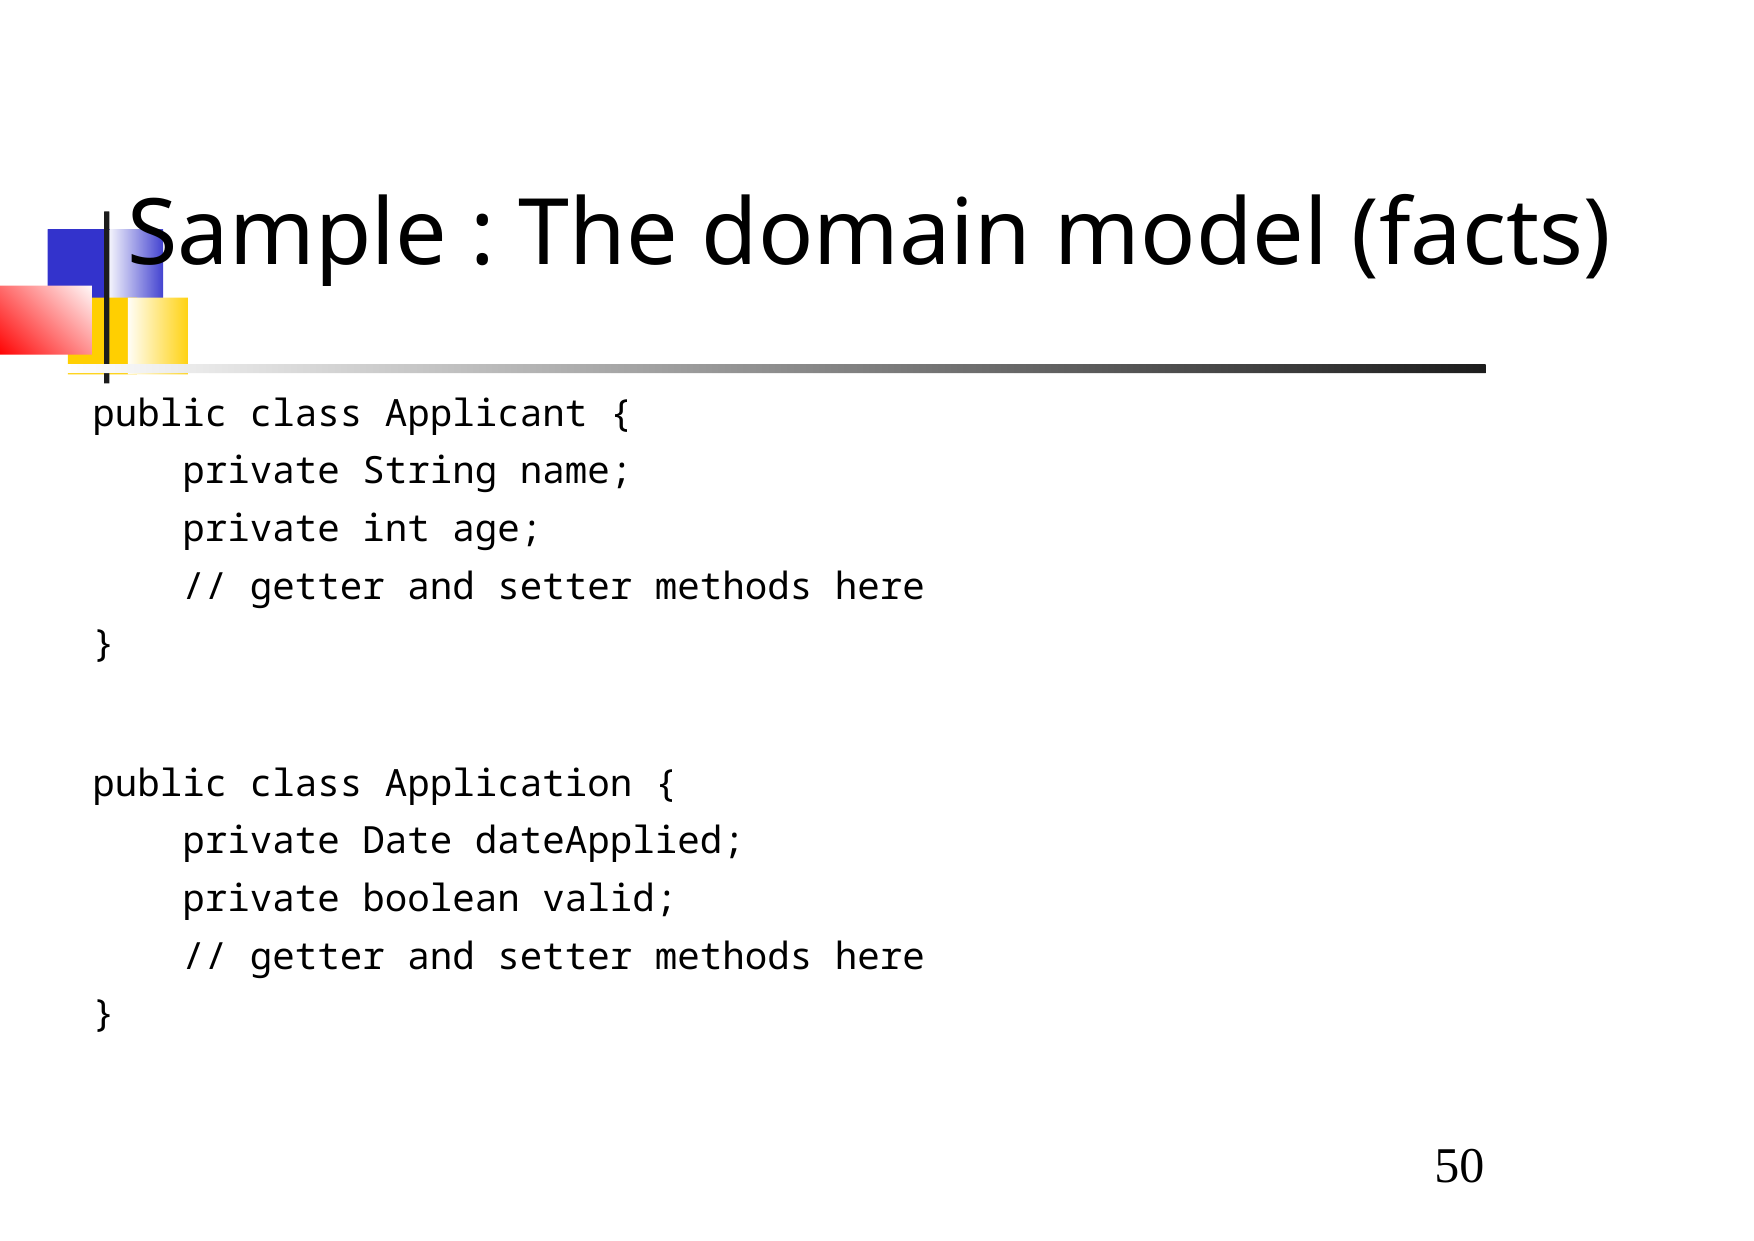

# Sample : The domain model (facts)
public class Applicant {
 private String name;
 private int age;
 // getter and setter methods here
}
public class Application {
 private Date dateApplied;
 private boolean valid;
 // getter and setter methods here
}